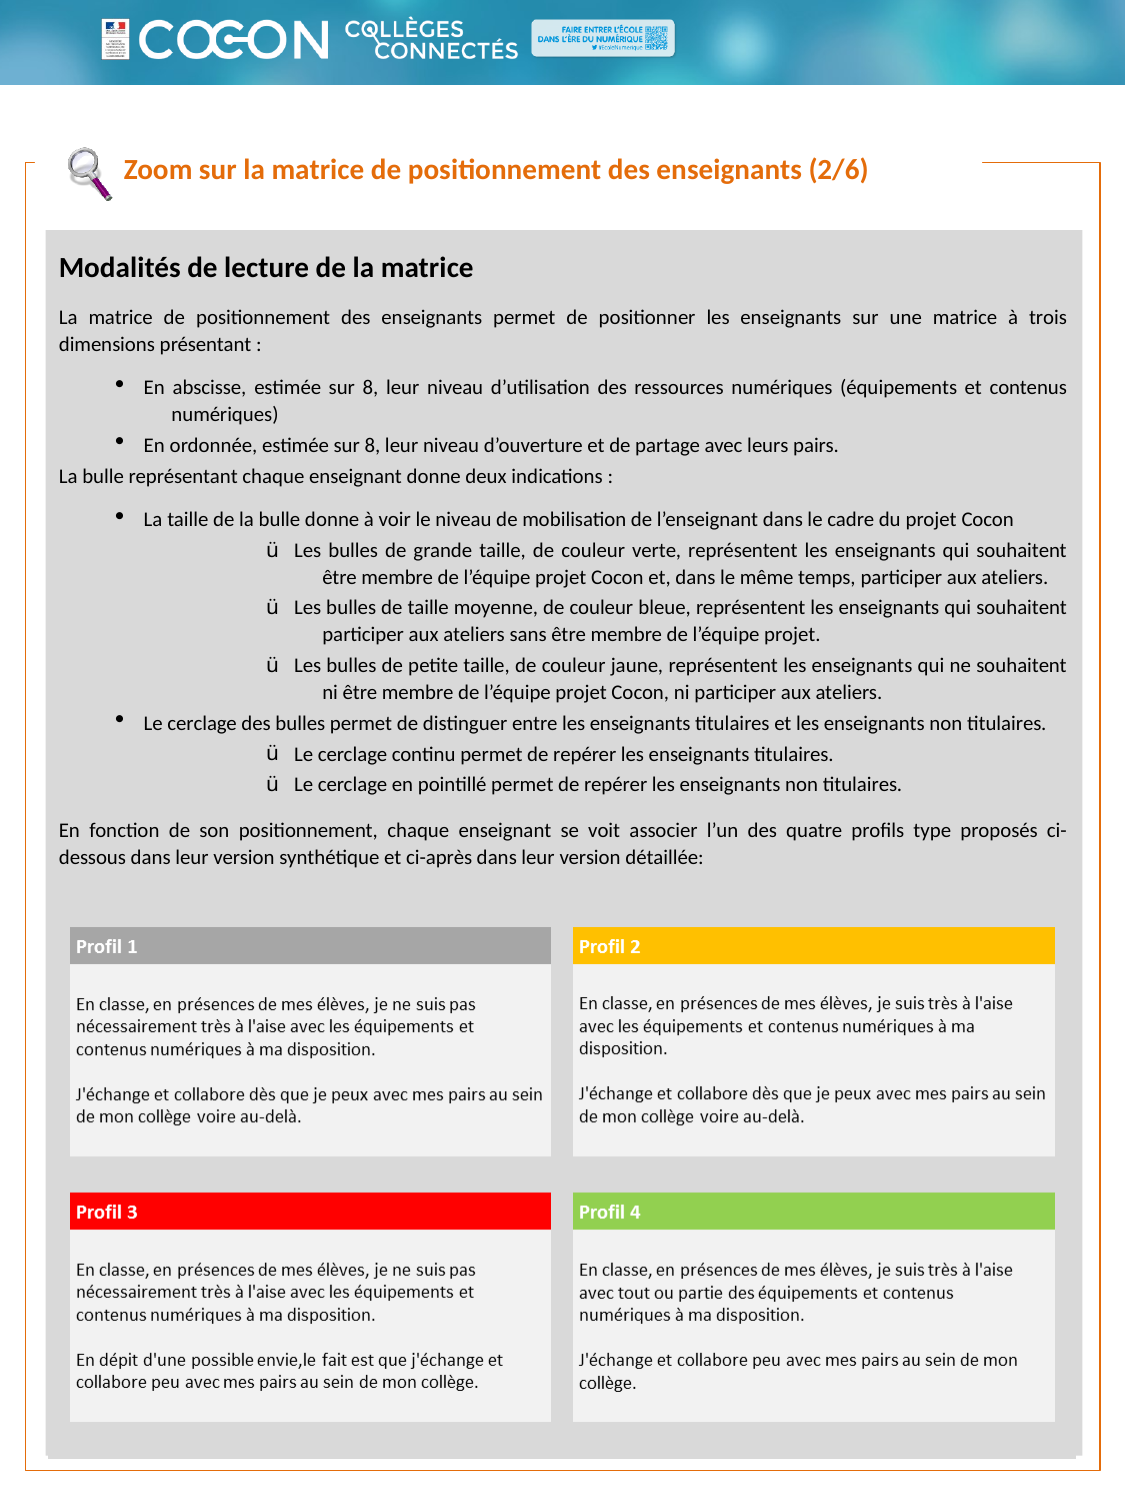

Zoom sur la matrice de positionnement des enseignants (2/6)
Modalités de lecture de la matrice
La matrice de positionnement des enseignants permet de positionner les enseignants sur une matrice à trois dimensions présentant :
En abscisse, estimée sur 8, leur niveau d’utilisation des ressources numériques (équipements et contenus numériques)
En ordonnée, estimée sur 8, leur niveau d’ouverture et de partage avec leurs pairs.
La bulle représentant chaque enseignant donne deux indications :
La taille de la bulle donne à voir le niveau de mobilisation de l’enseignant dans le cadre du projet Cocon
Les bulles de grande taille, de couleur verte, représentent les enseignants qui souhaitent être membre de l’équipe projet Cocon et, dans le même temps, participer aux ateliers.
Les bulles de taille moyenne, de couleur bleue, représentent les enseignants qui souhaitent participer aux ateliers sans être membre de l’équipe projet.
Les bulles de petite taille, de couleur jaune, représentent les enseignants qui ne souhaitent ni être membre de l’équipe projet Cocon, ni participer aux ateliers.
Le cerclage des bulles permet de distinguer entre les enseignants titulaires et les enseignants non titulaires.
Le cerclage continu permet de repérer les enseignants titulaires.
Le cerclage en pointillé permet de repérer les enseignants non titulaires.
En fonction de son positionnement, chaque enseignant se voit associer l’un des quatre profils type proposés ci-dessous dans leur version synthétique et ci-après dans leur version détaillée:
Profil 1 – Les utilisateurs attentistes
Profil 2 – Les utilisateurs catalyseurs
Profil 3 – Les utilisateurs modérés
Profil 4 – Les utilisateurs solitaires
Une description synthétique et détaillée de ces profils est proposée ci-dessous.